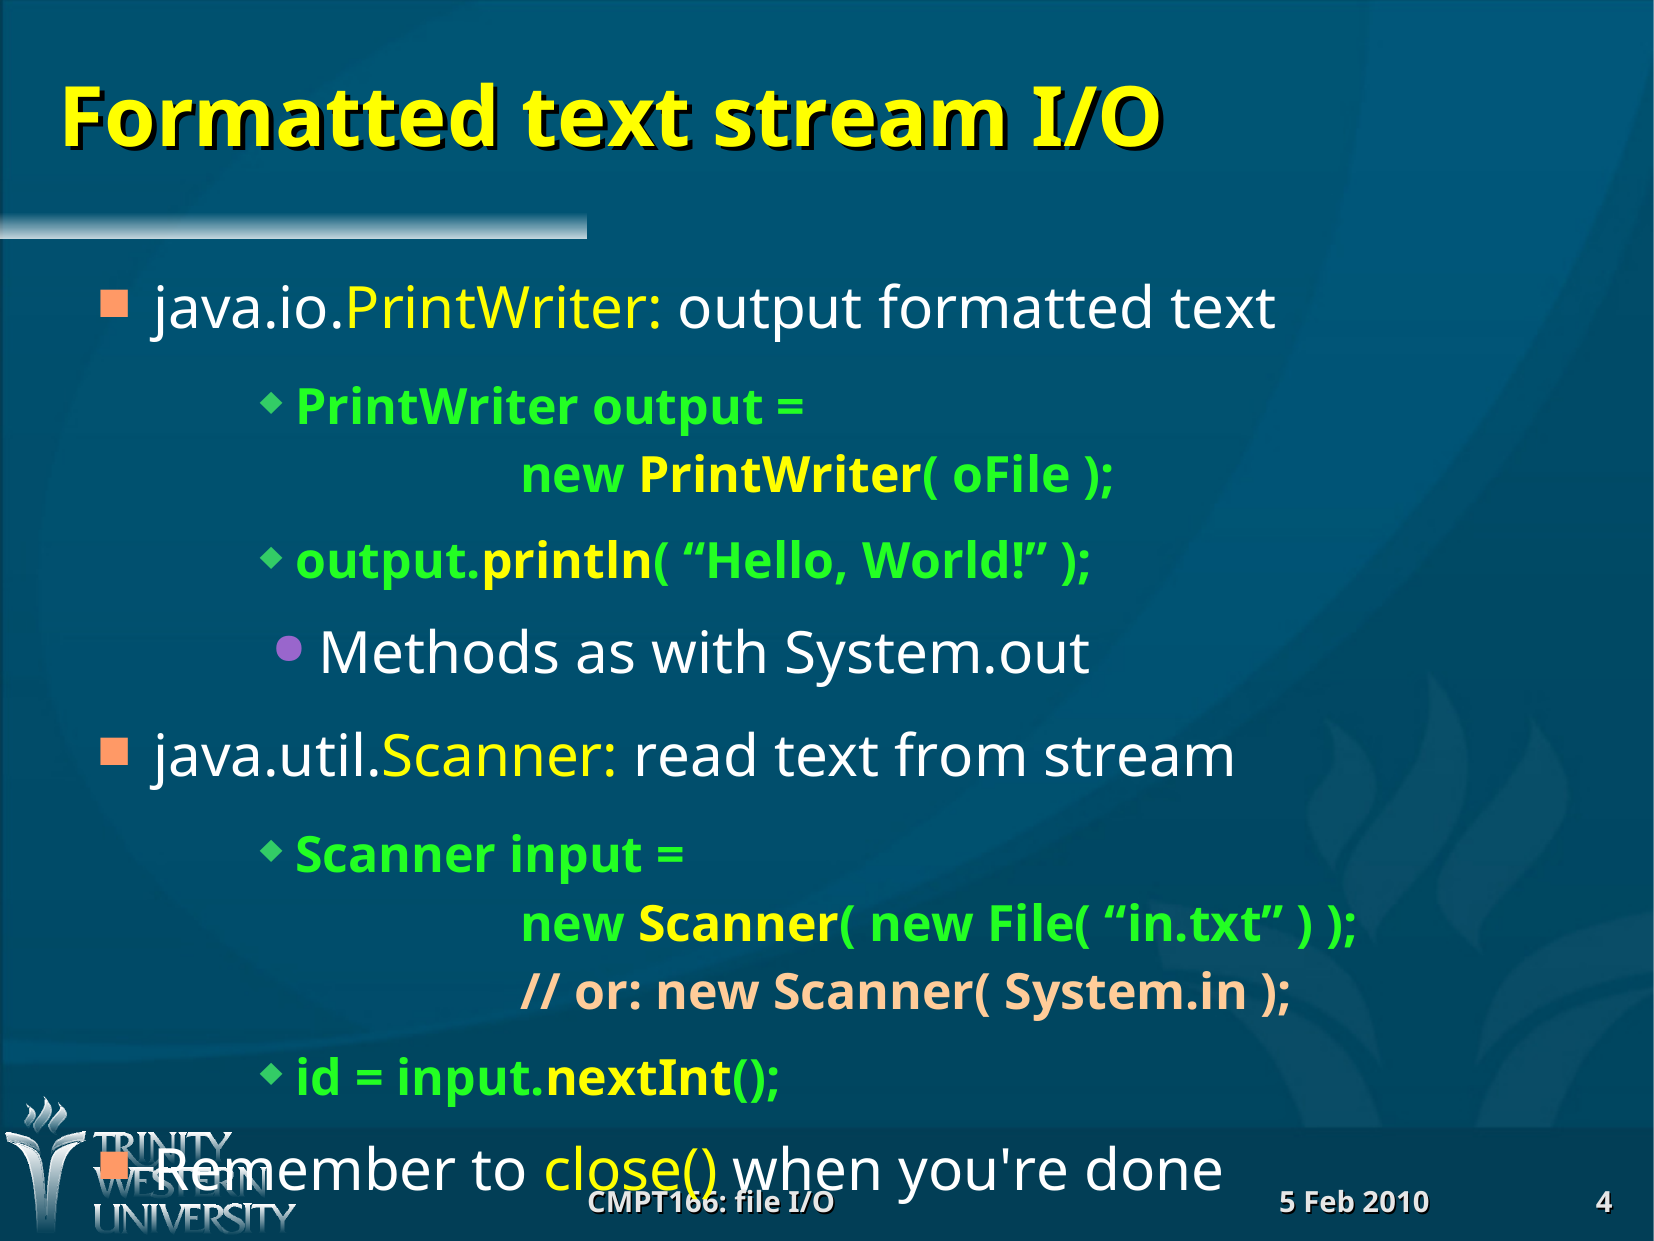

# Formatted text stream I/O
java.io.PrintWriter: output formatted text
PrintWriter output =
			new PrintWriter( oFile );
output.println( “Hello, World!” );
Methods as with System.out
java.util.Scanner: read text from stream
Scanner input =
			new Scanner( new File( “in.txt” ) );
			// or: new Scanner( System.in );
id = input.nextInt();
Remember to close() when you're done
CMPT166: file I/O
5 Feb 2010
4